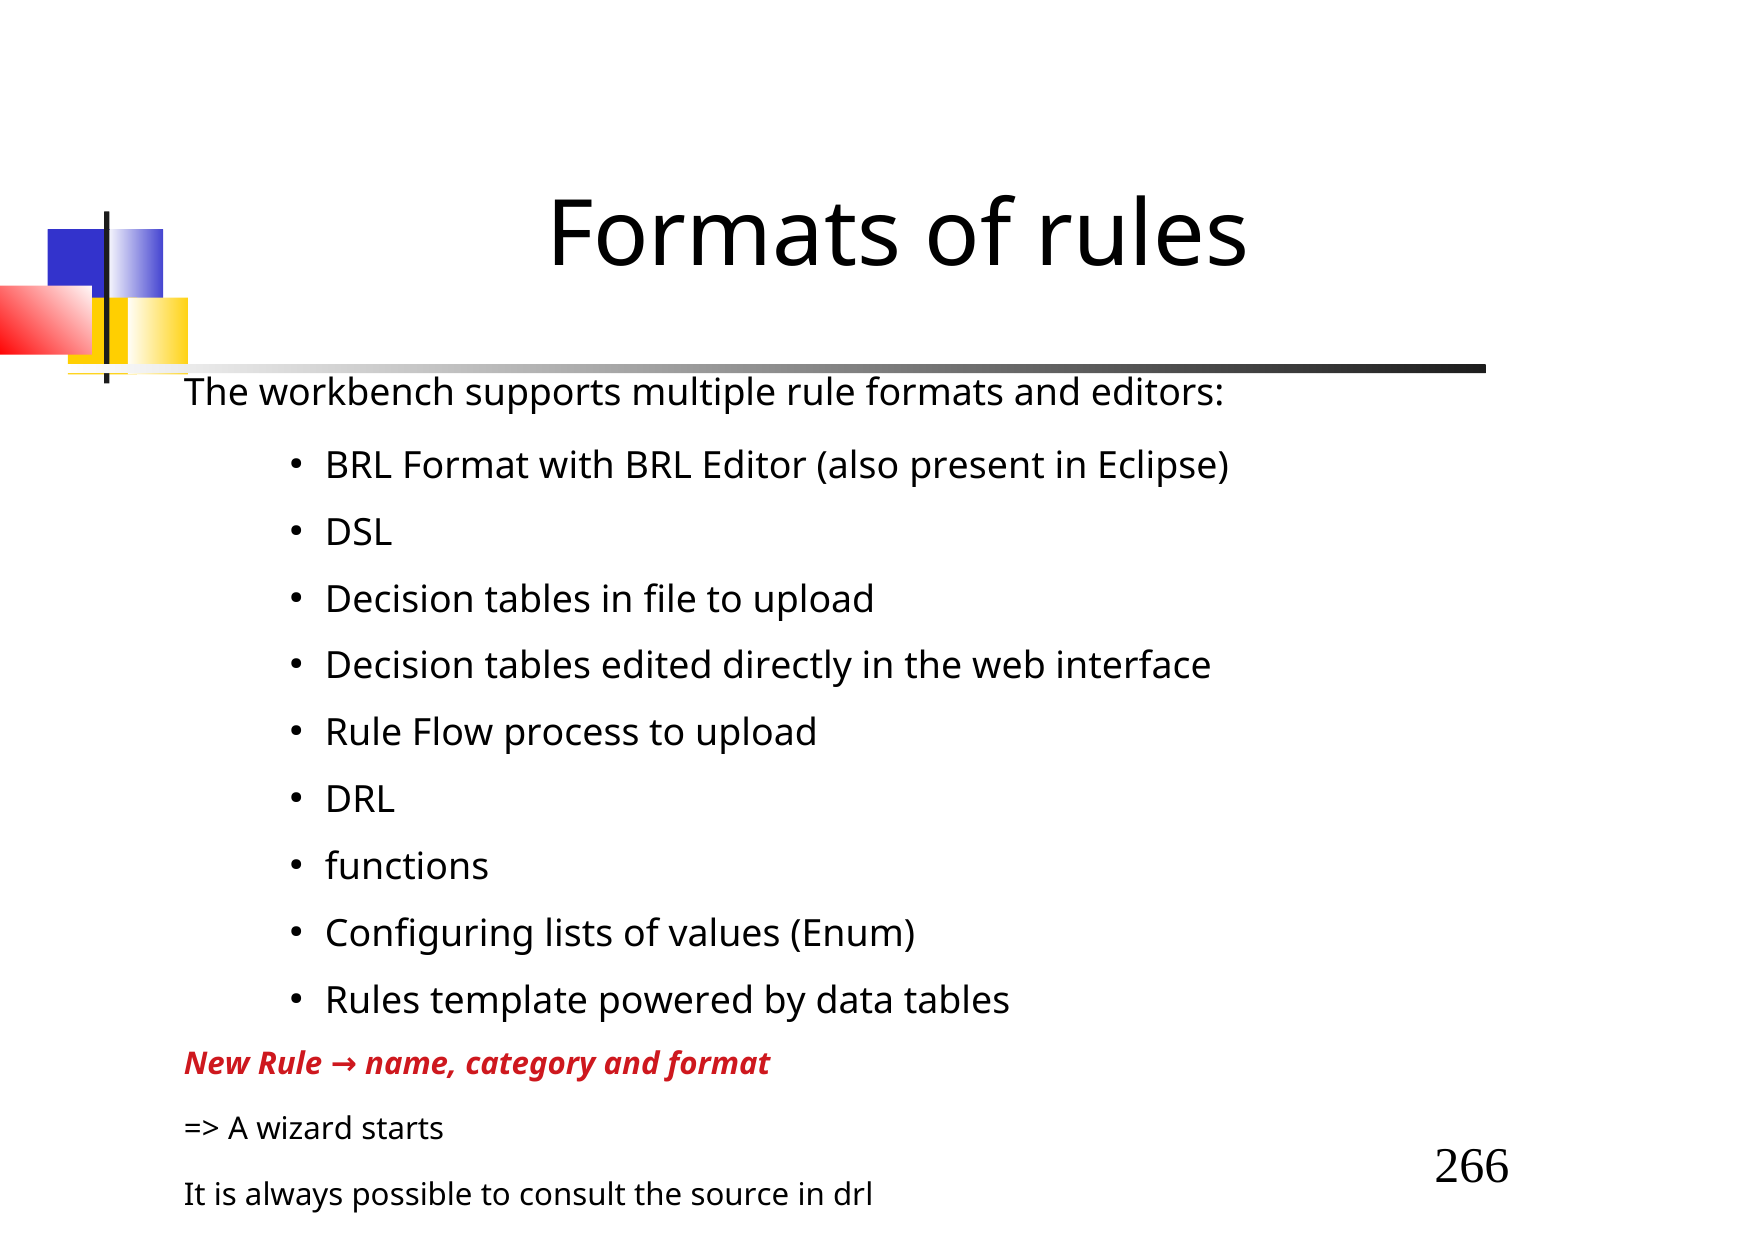

# Formats of rules
The workbench supports multiple rule formats and editors:
BRL Format with BRL Editor (also present in Eclipse)
DSL
Decision tables in file to upload
Decision tables edited directly in the web interface
Rule Flow process to upload
DRL
functions
Configuring lists of values (Enum)
Rules template powered by data tables
New Rule → name, category and format
=> A wizard starts
It is always possible to consult the source in drl